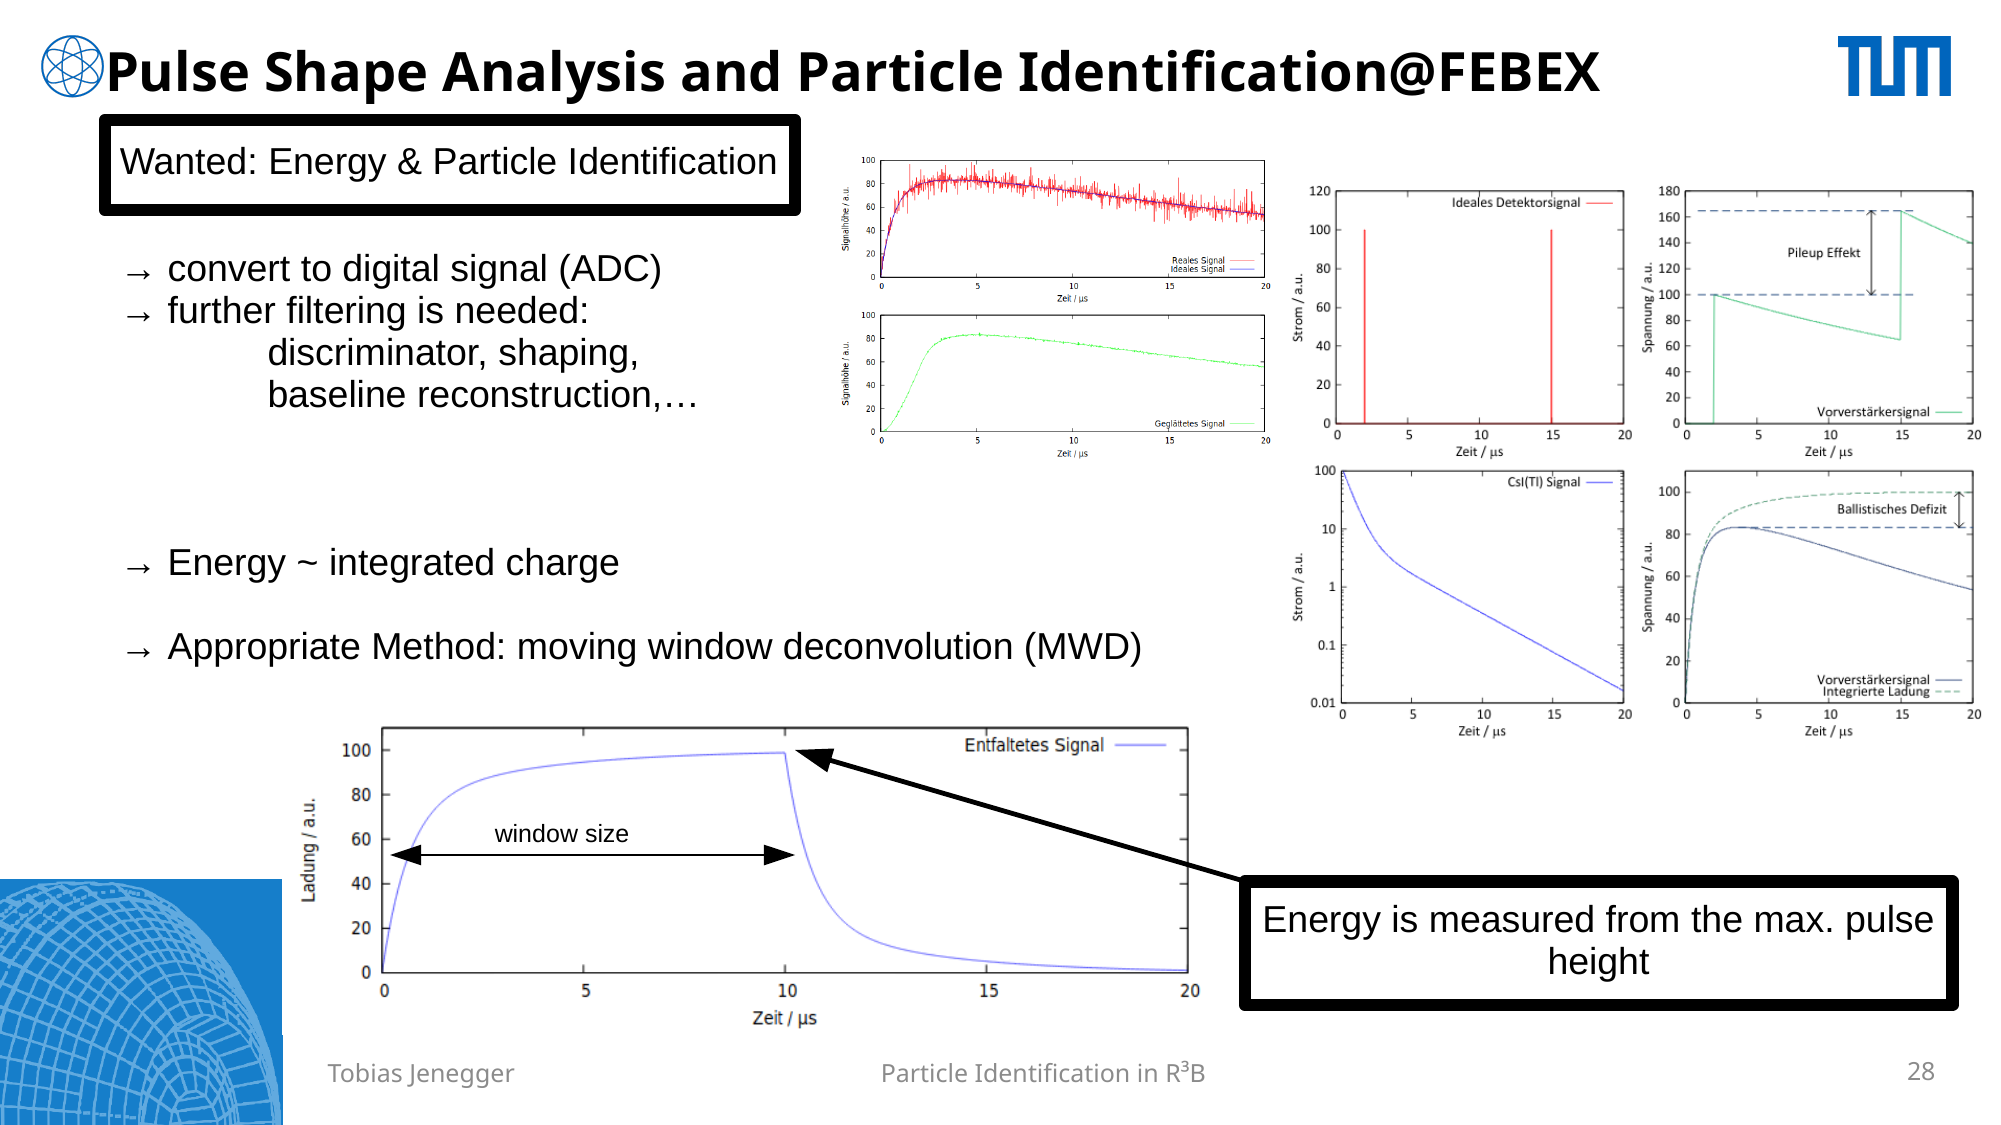

# Pulse Shape Analysis and Particle Identification@FEBEX
Wanted: Energy & Particle Identification
→ convert to digital signal (ADC)
→ further filtering is needed:
		discriminator, shaping,
		baseline reconstruction,…
→ Energy ~ integrated charge
→ Appropriate Method: moving window deconvolution (MWD)
window size
Energy is measured from the max. pulse height
Tobias Jenegger
Particle Identification in R³B